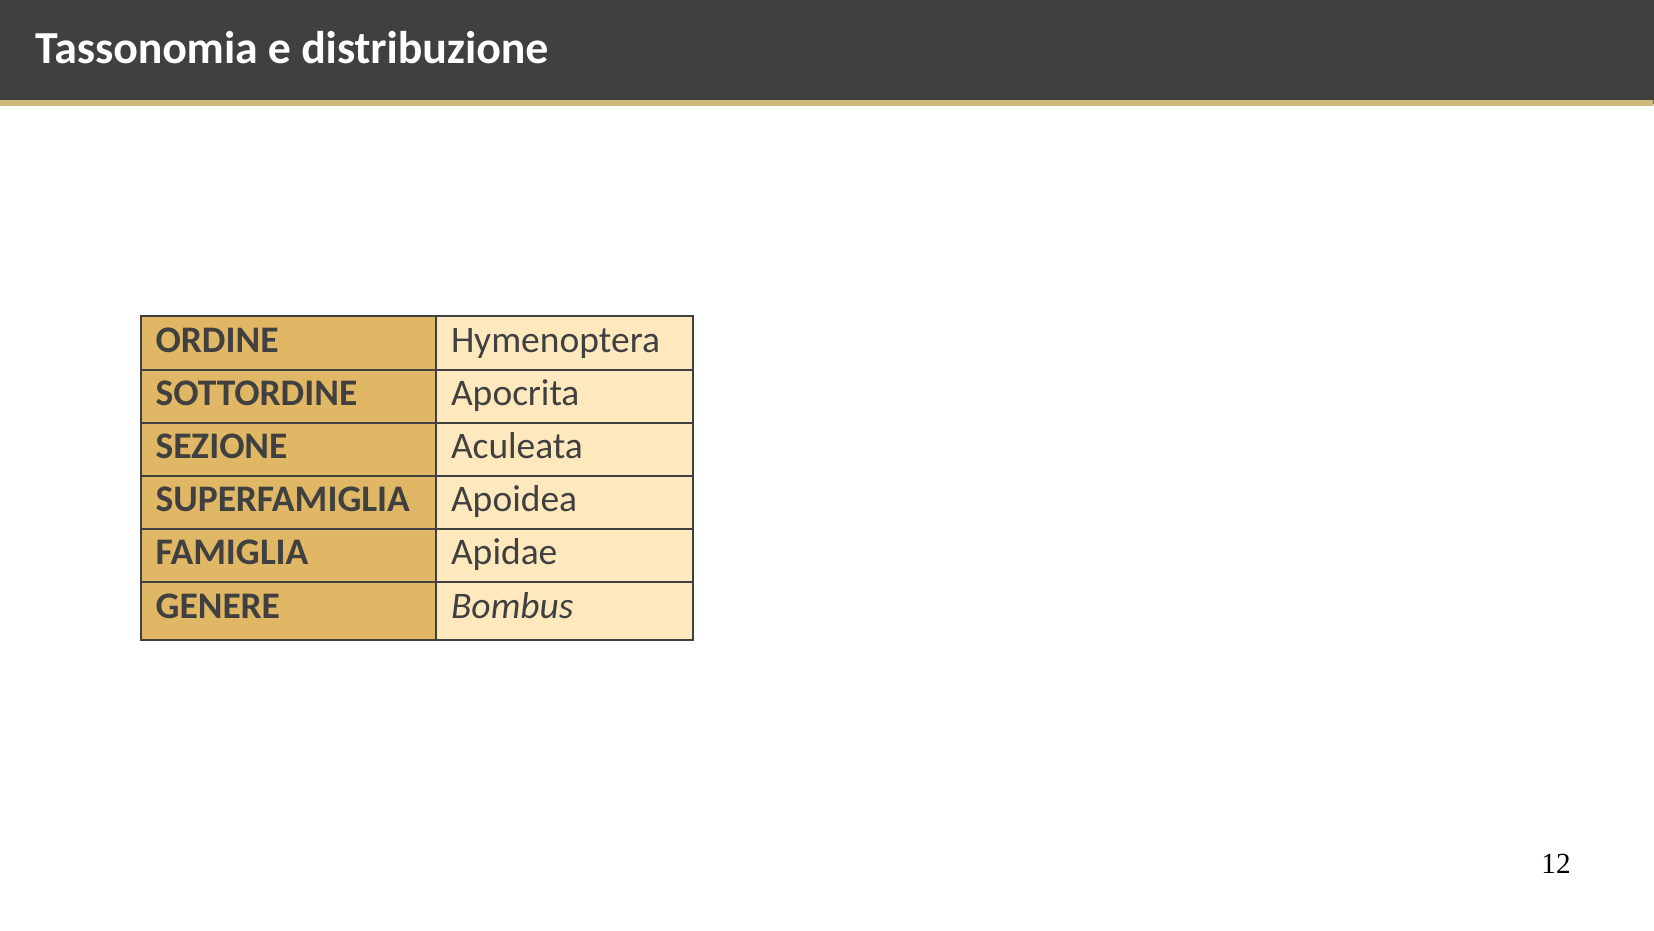

Tassonomia e distribuzione
| ORDINE | Hymenoptera |
| --- | --- |
| SOTTORDINE | Apocrita |
| SEZIONE | Aculeata |
| SUPERFAMIGLIA | Apoidea |
| FAMIGLIA | Apidae |
| GENERE | Bombus |
12